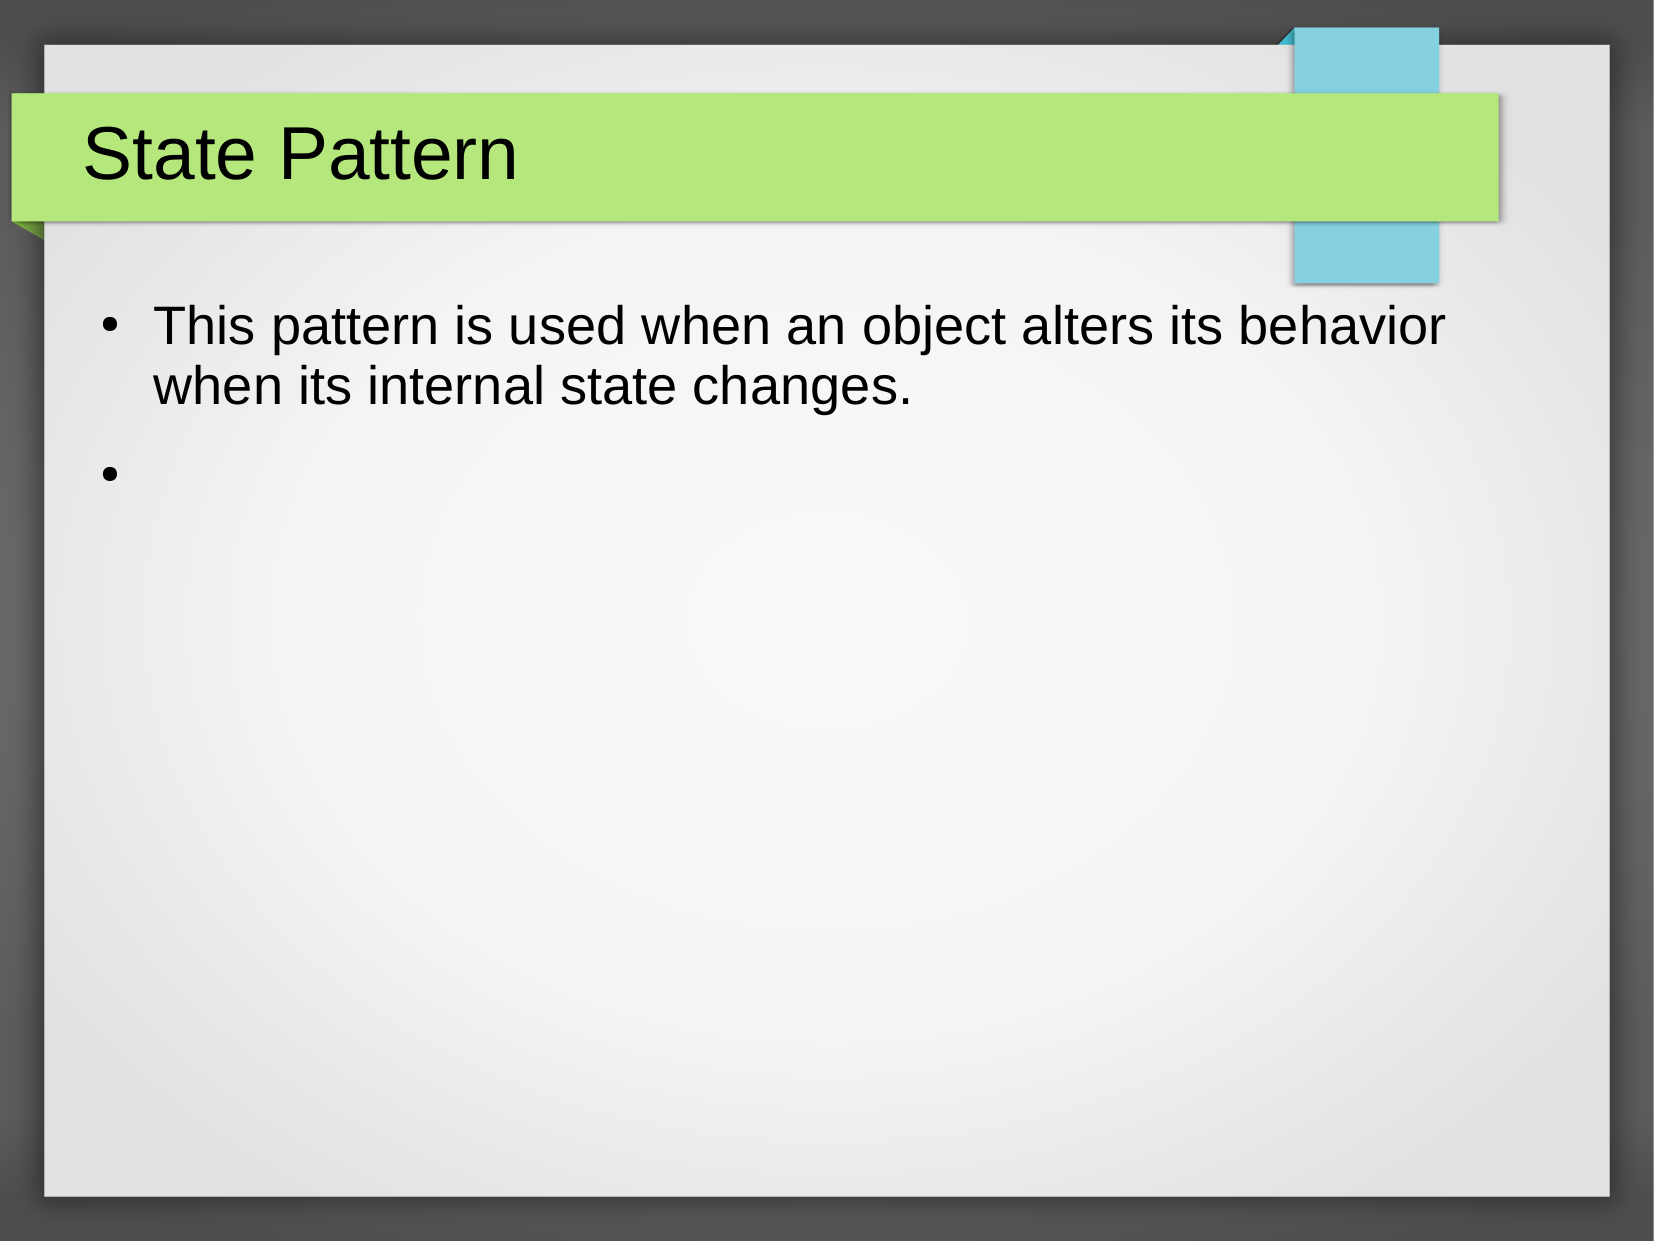

# State Pattern
This pattern is used when an object alters its behavior when its internal state changes.